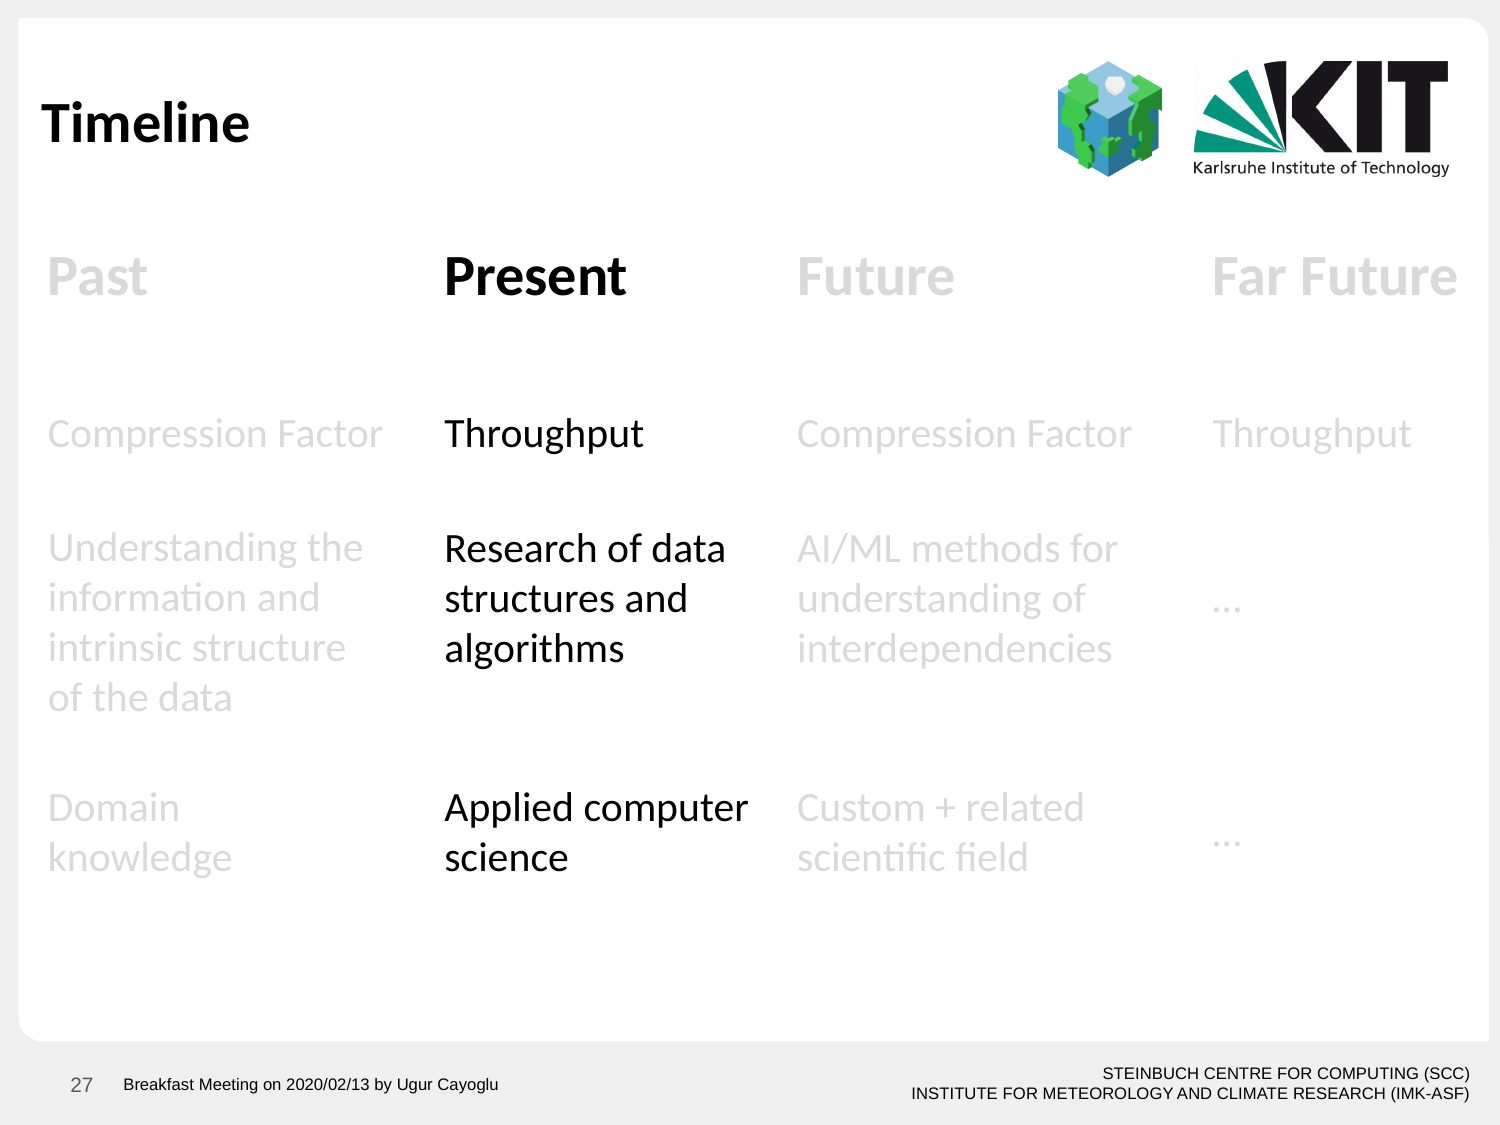

# Timeline
Past
Present
Future
Far Future
Compression Factor
Throughput
Compression Factor
Throughput
Understanding the information and intrinsic structure of the data
Research of data structures and algorithms
AI/ML methods for understanding of interdependencies
…
Domain knowledge
Applied computer science
Custom + related scientific field
…
STEINBUCH CENTRE FOR COMPUTING (SCC)
INSTITUTE FOR METEOROLOGY AND CLIMATE RESEARCH (IMK-ASF)
Breakfast Meeting on 2020/02/13 by Ugur Cayoglu